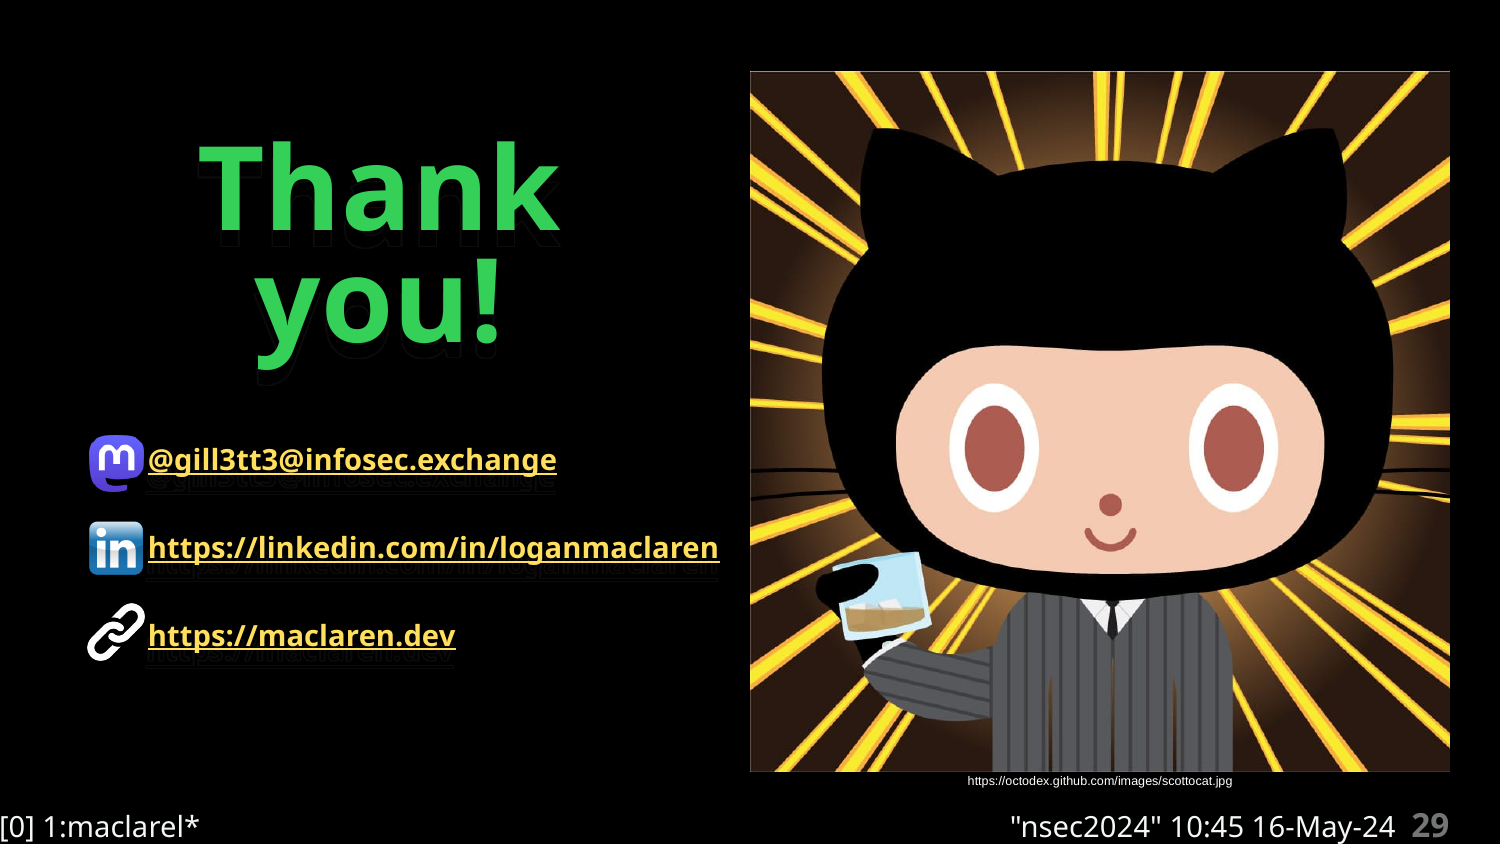

# Thank you!
 @gill3tt3@infosec.exchange
 https://linkedin.com/in/loganmaclaren
 https://maclaren.dev
https://octodex.github.com/images/scottocat.jpg
[0] 1:maclarel* "nsec2024" 10:45 16-May-24 29